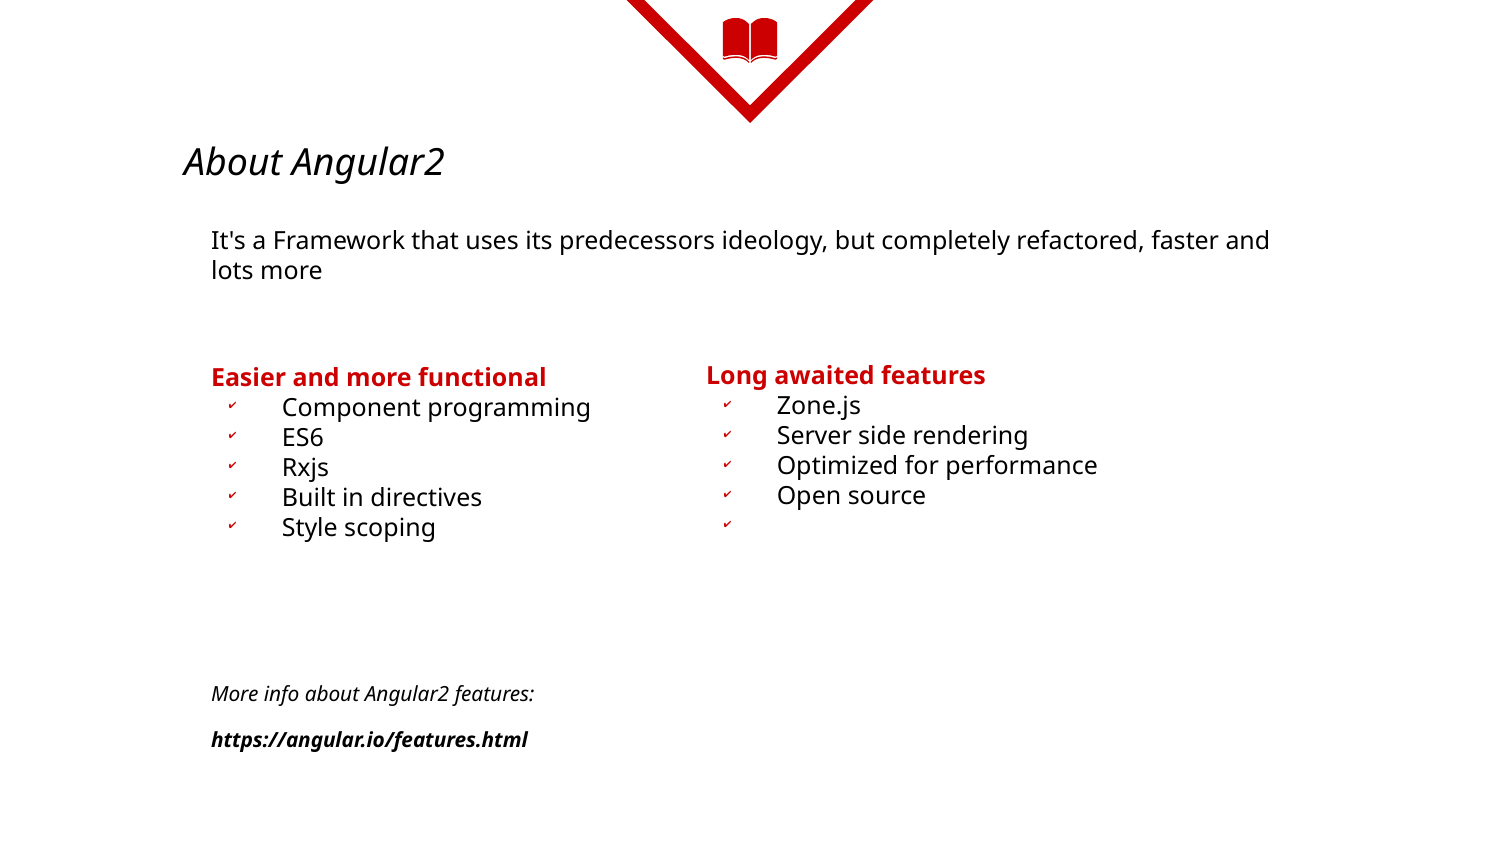

# About Angular2
It's a Framework that uses its predecessors ideology, but completely refactored, faster and lots more
Long awaited features
Zone.js
Server side rendering
Optimized for performance
Open source
Easier and more functional
Component programming
ES6
Rxjs
Built in directives
Style scoping
More info about Angular2 features:
https://angular.io/features.html